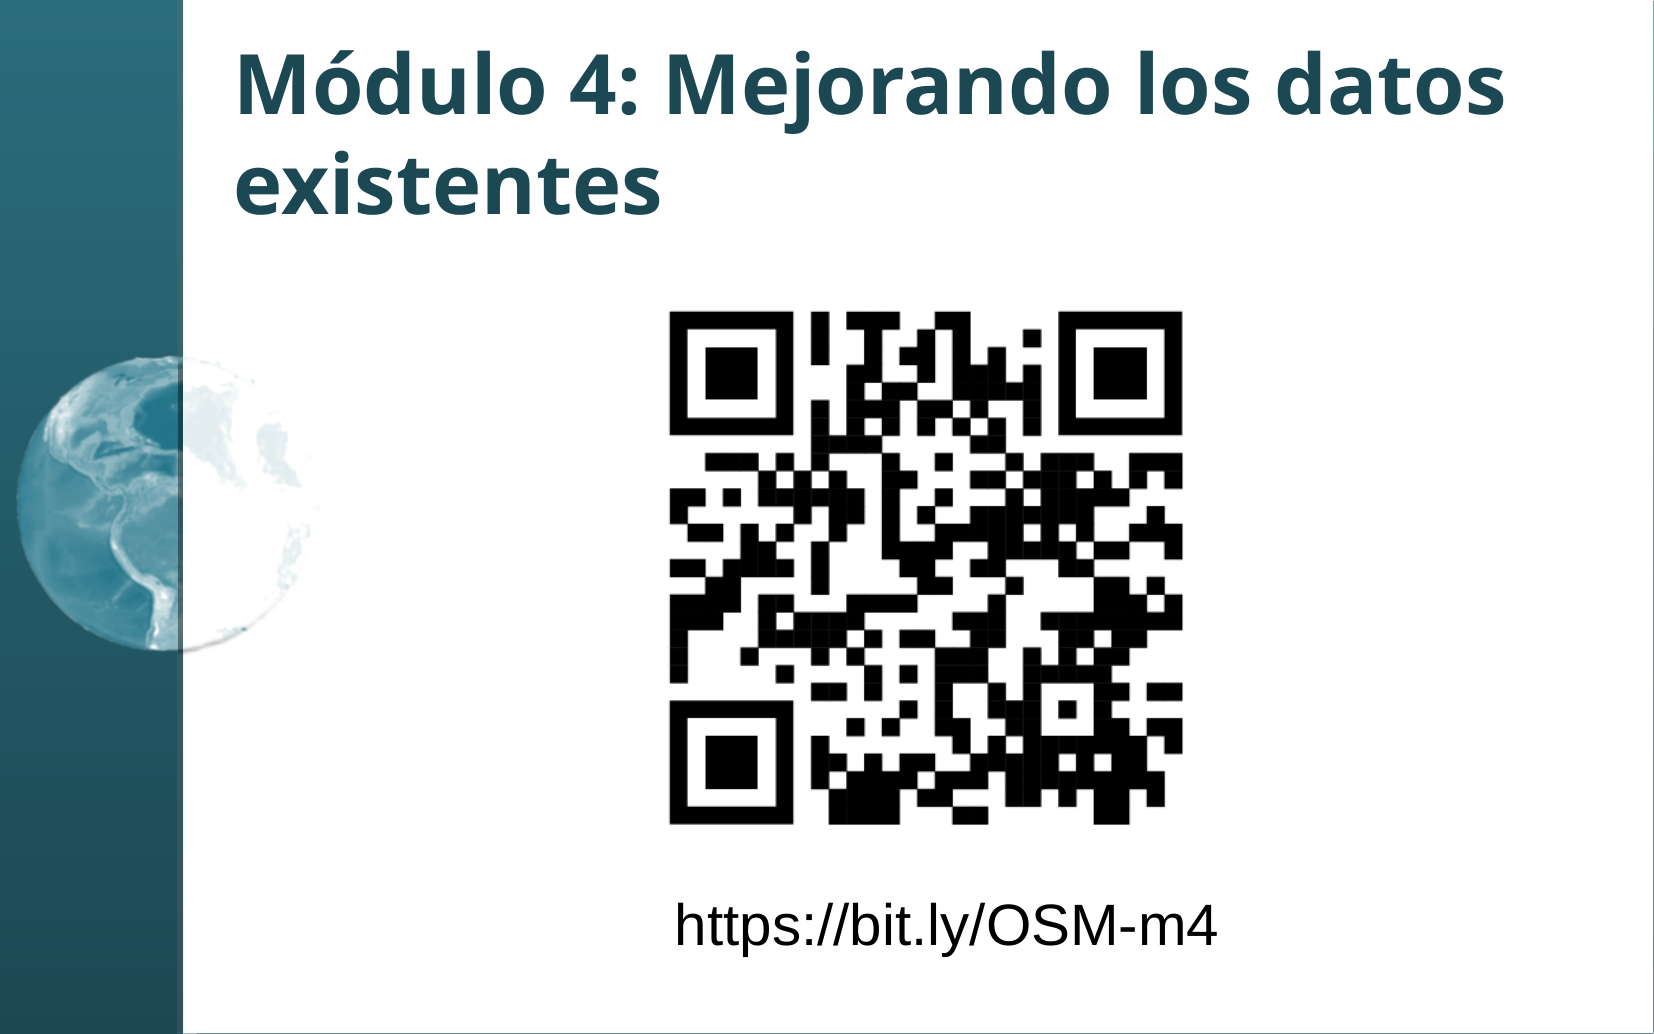

# Módulo 4: Mejorando los datos existentes
https://bit.ly/OSM-m4